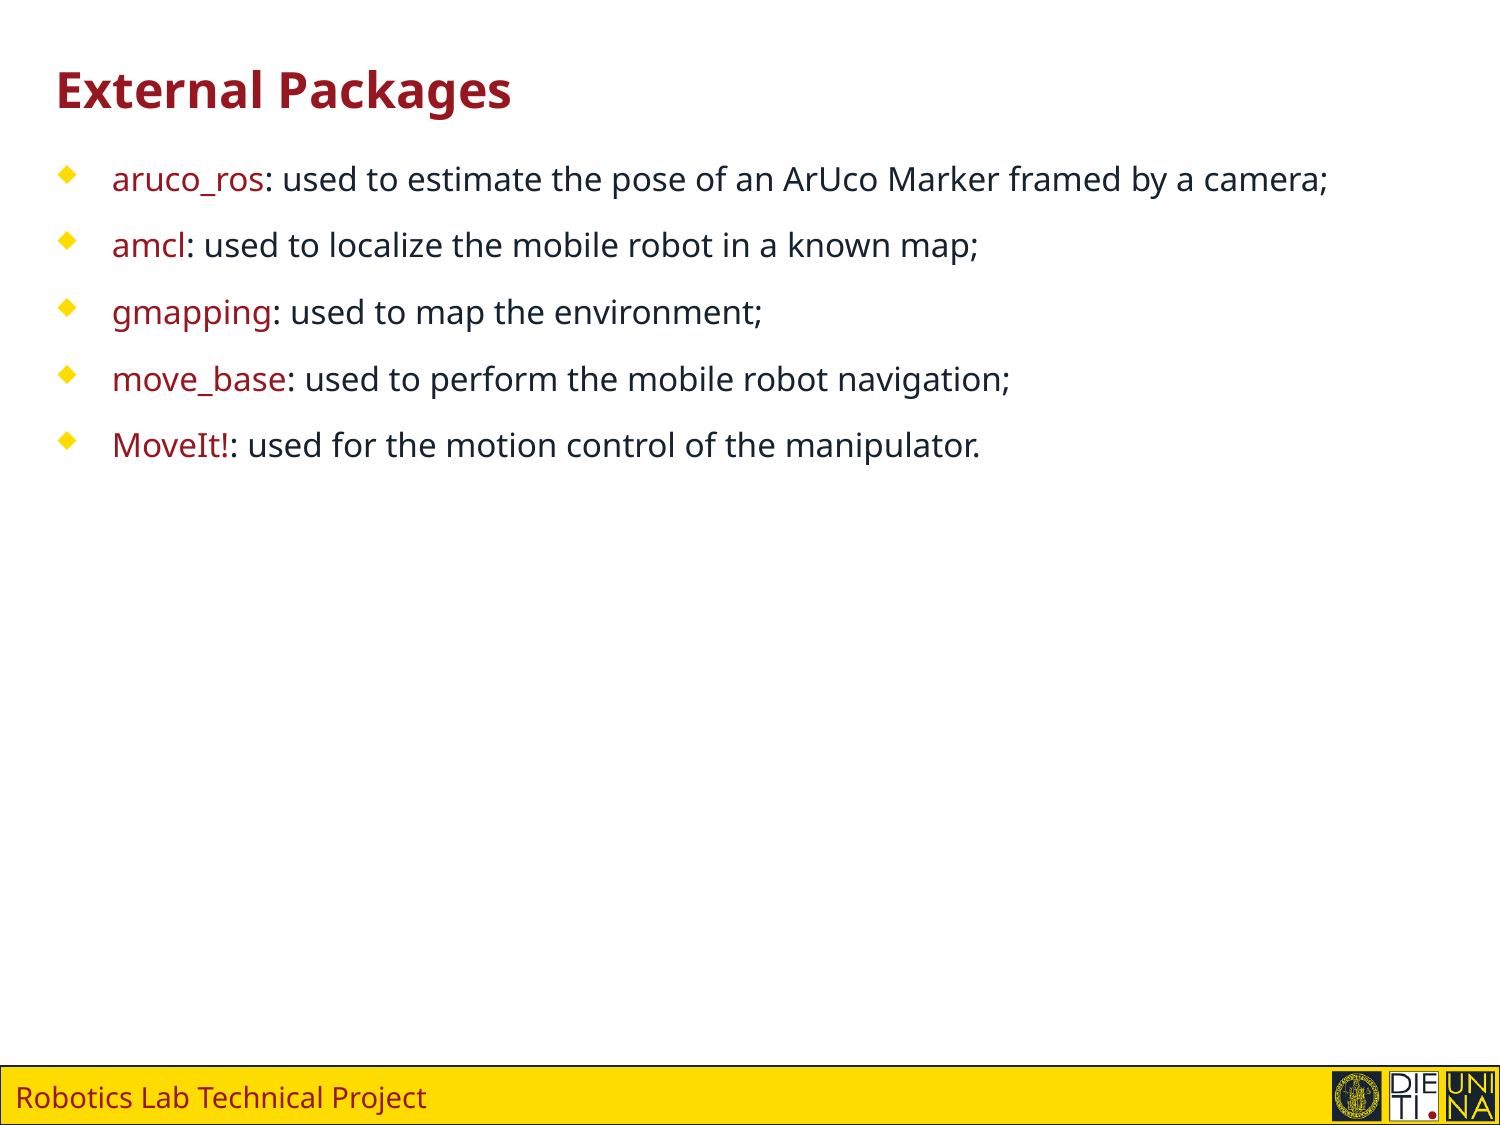

External Packages
aruco_ros: used to estimate the pose of an ArUco Marker framed by a camera;
amcl: used to localize the mobile robot in a known map;
gmapping: used to map the environment;
move_base: used to perform the mobile robot navigation;
MoveIt!: used for the motion control of the manipulator.
Robotics Lab Technical Project